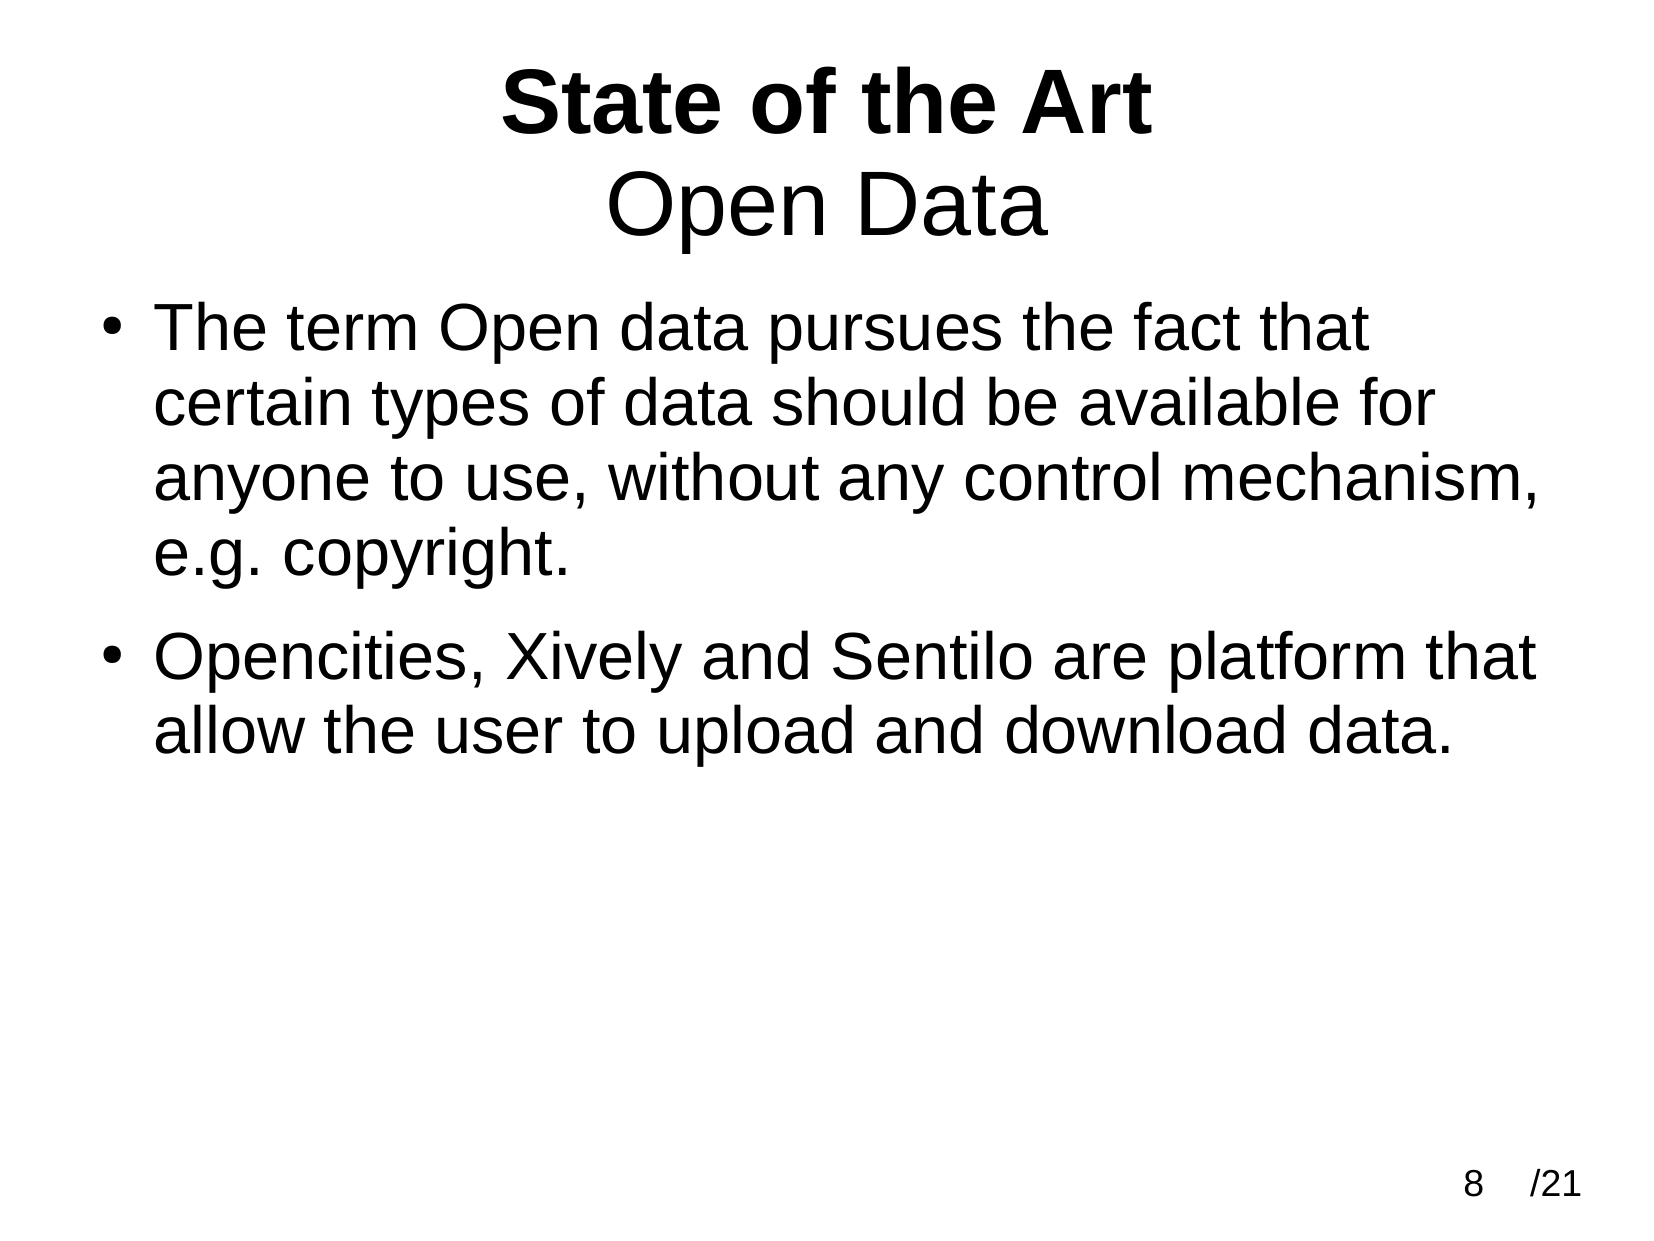

# State of the Art Open Data
The term Open data pursues the fact that certain types of data should be available for anyone to use, without any control mechanism, e.g. copyright.
Opencities, Xively and Sentilo are platform that allow the user to upload and download data.
/21